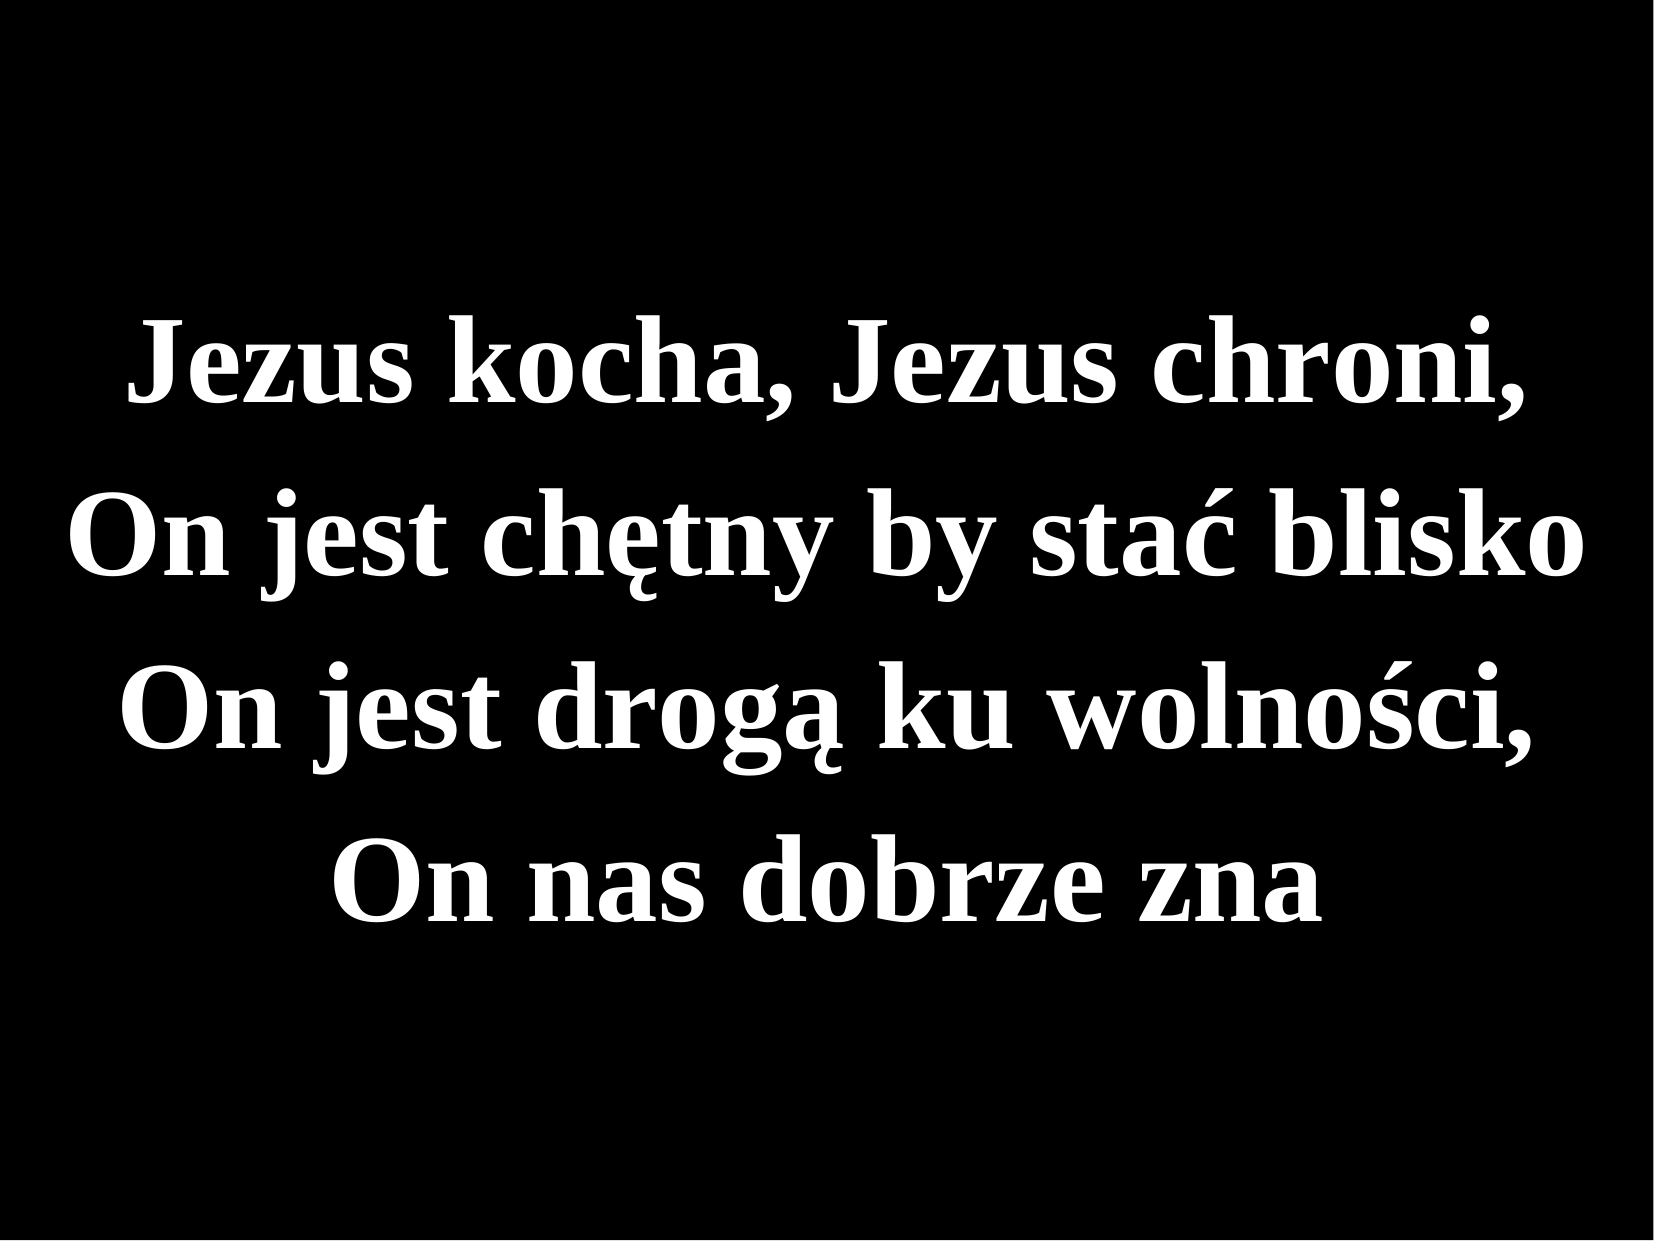

# Jezus kocha, Jezus chroni, ppp On jest chętny by stać blisko ppp On jest drogą ku wolności, ppp On nas dobrze zna